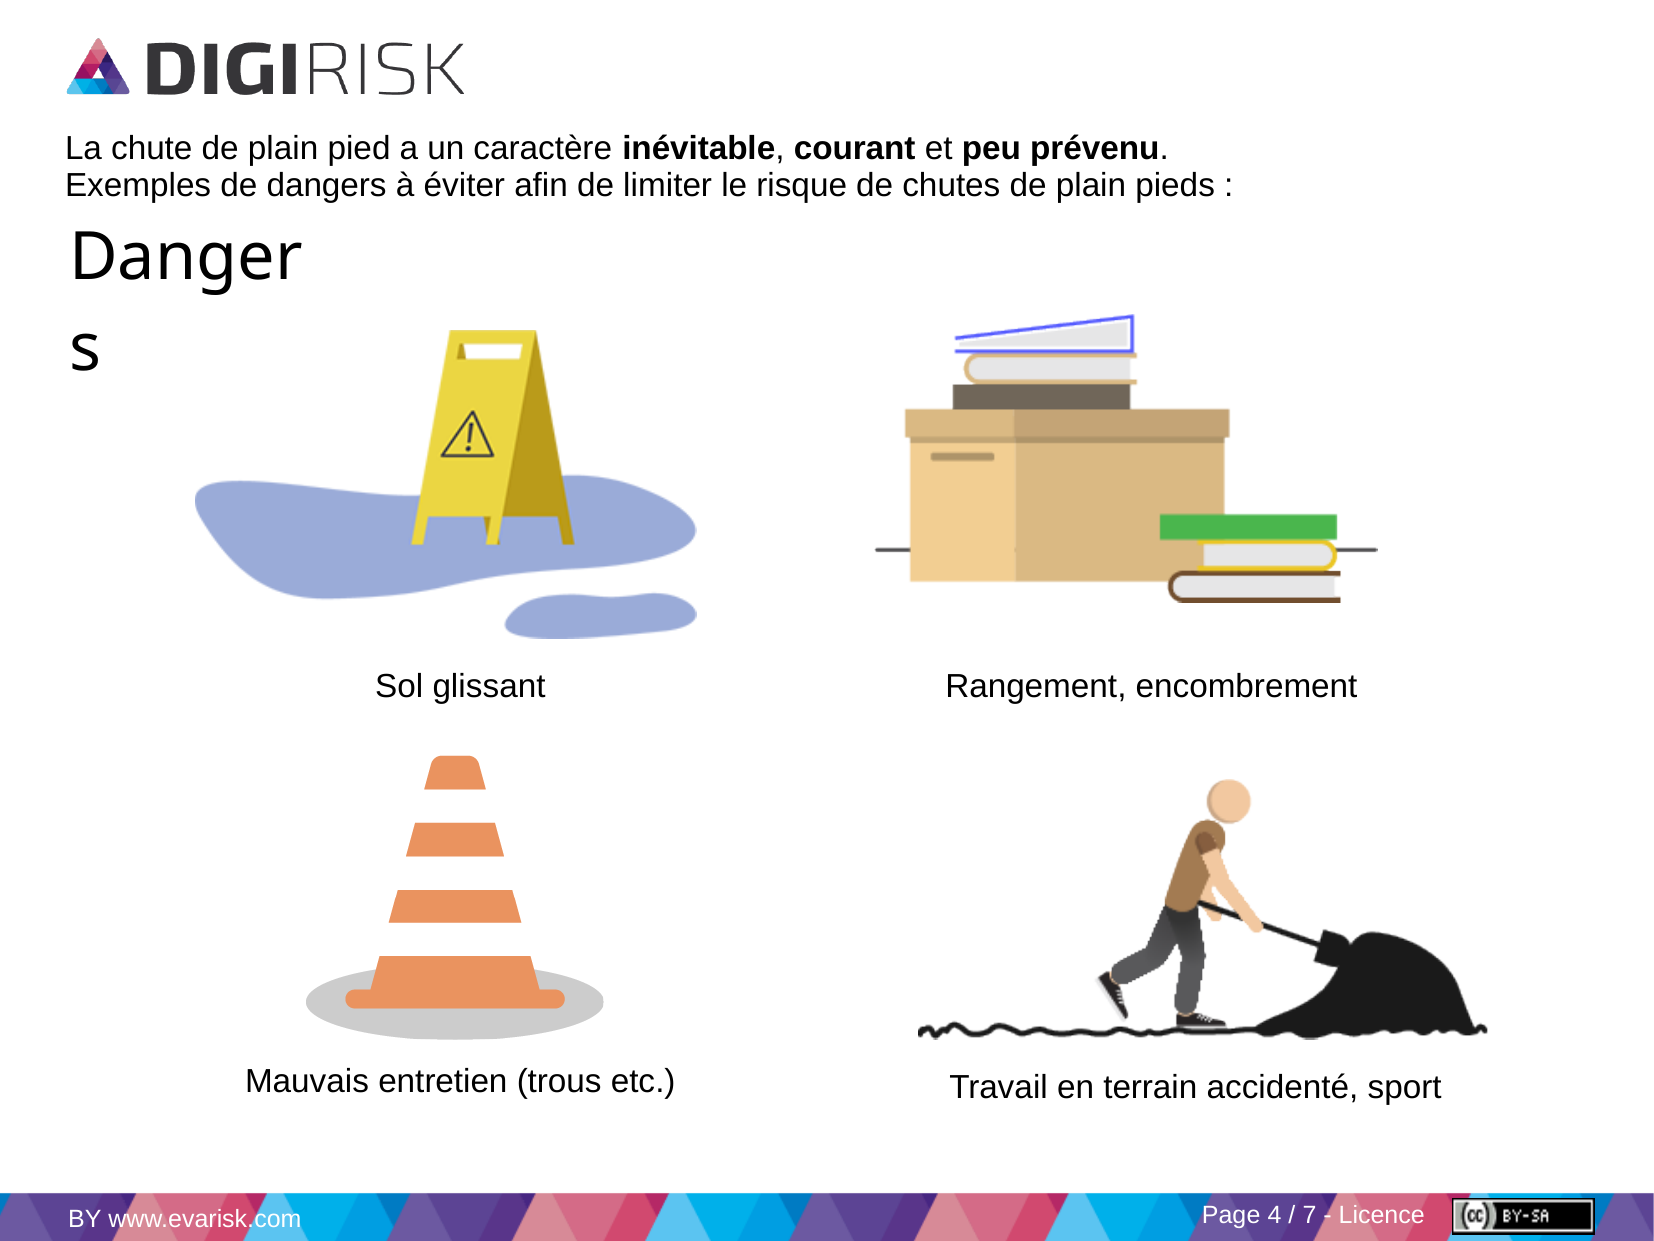

# La chute de plain pied a un caractère inévitable, courant et peu prévenu. Exemples de dangers à éviter afin de limiter le risque de chutes de plain pieds :
Dangers
Sol glissant
Rangement, encombrement
Mauvais entretien (trous etc.)
Travail en terrain accidenté, sport